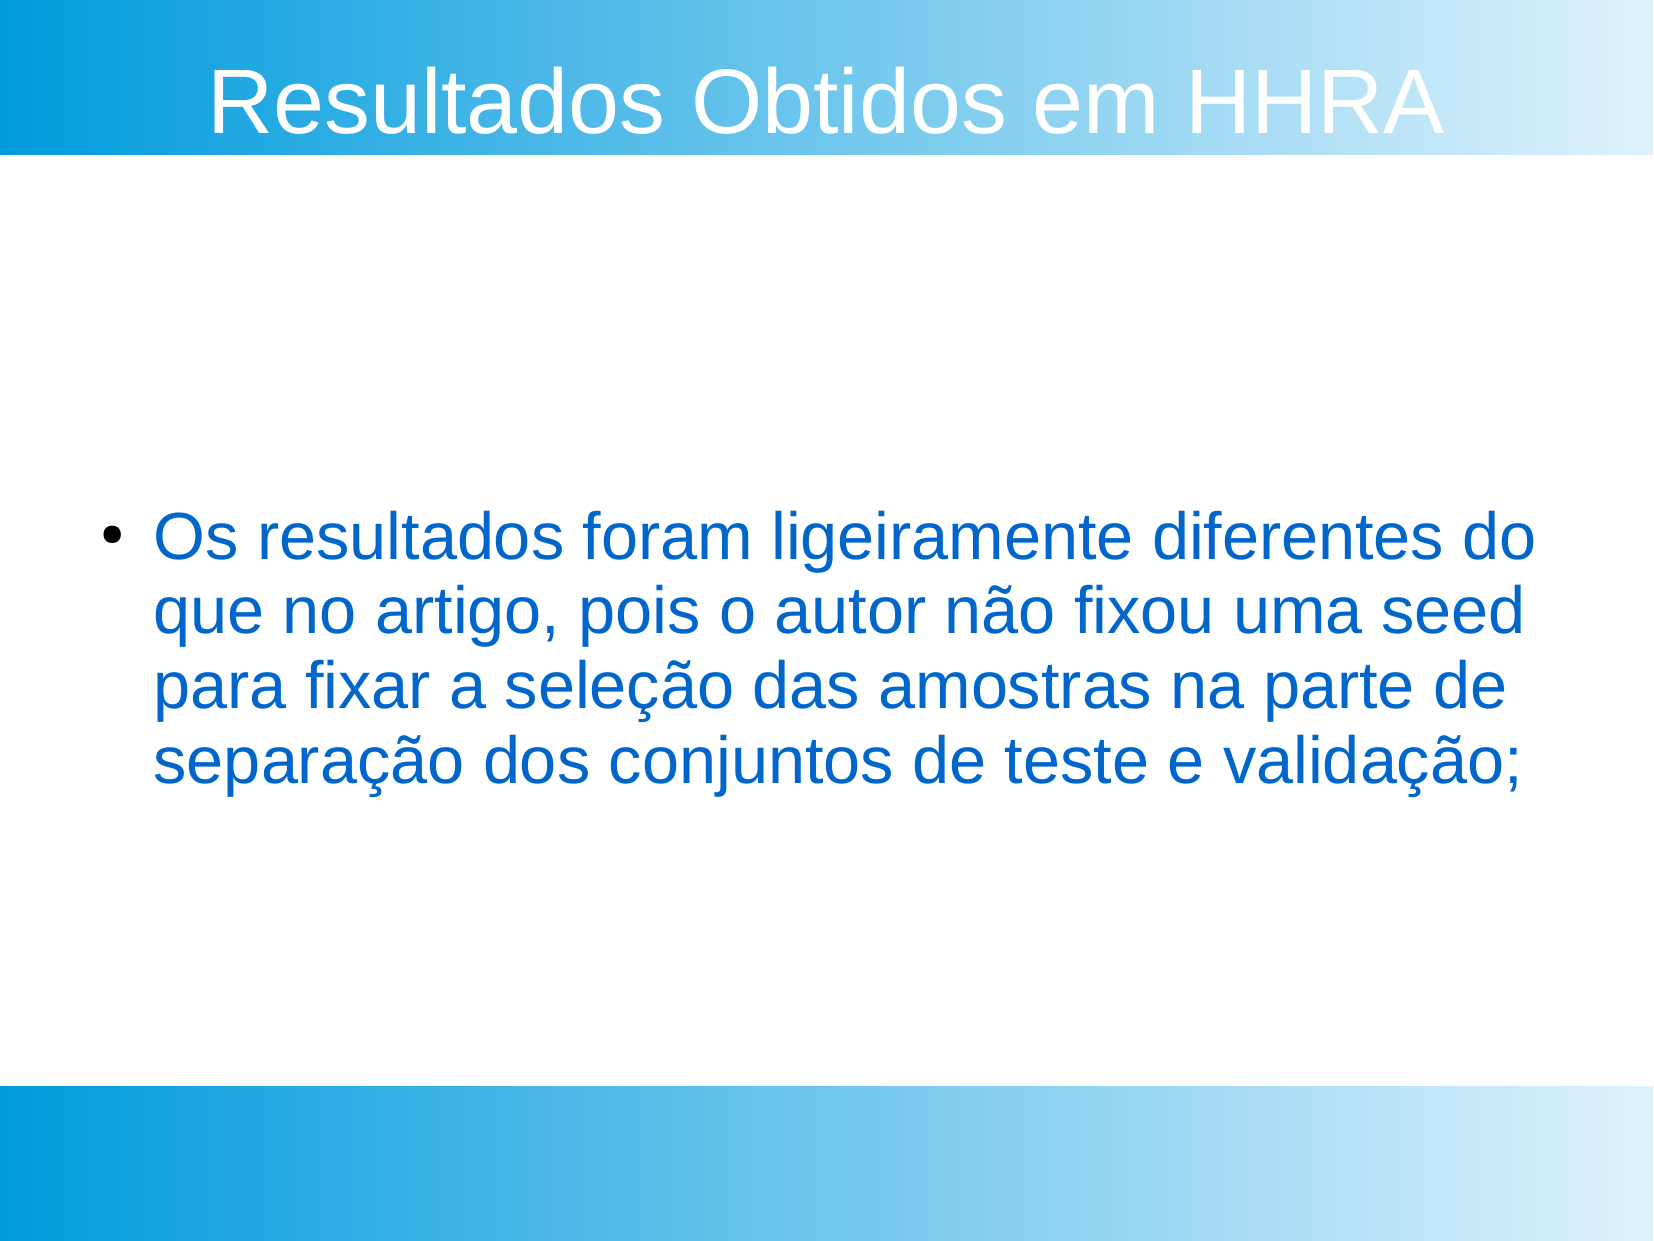

# Resultados Obtidos em HHRA
Os resultados foram ligeiramente diferentes do que no artigo, pois o autor não fixou uma seed para fixar a seleção das amostras na parte de separação dos conjuntos de teste e validação;